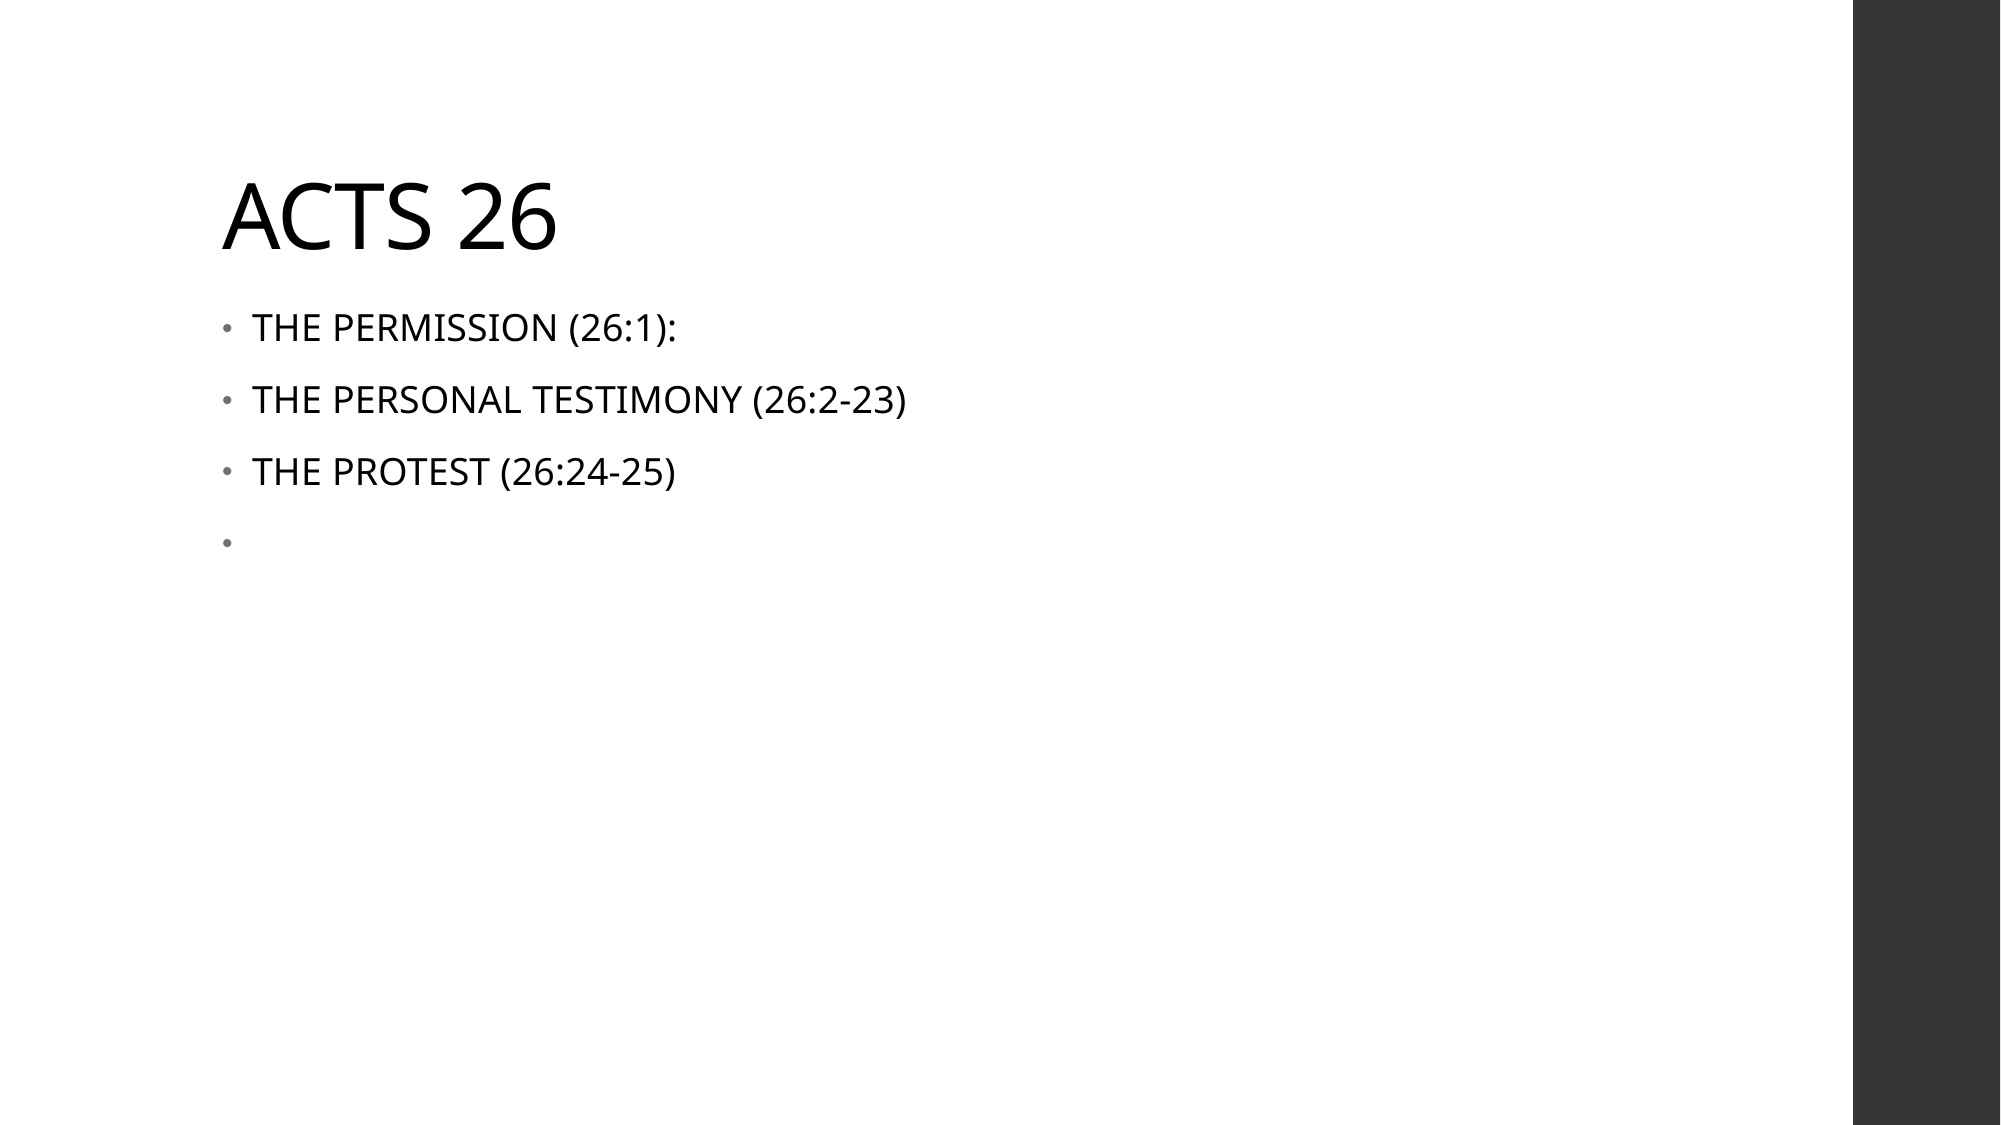

# ACTS 26
THE PERMISSION (26:1):
THE PERSONAL TESTIMONY (26:2-23)
THE PROTEST (26:24-25)